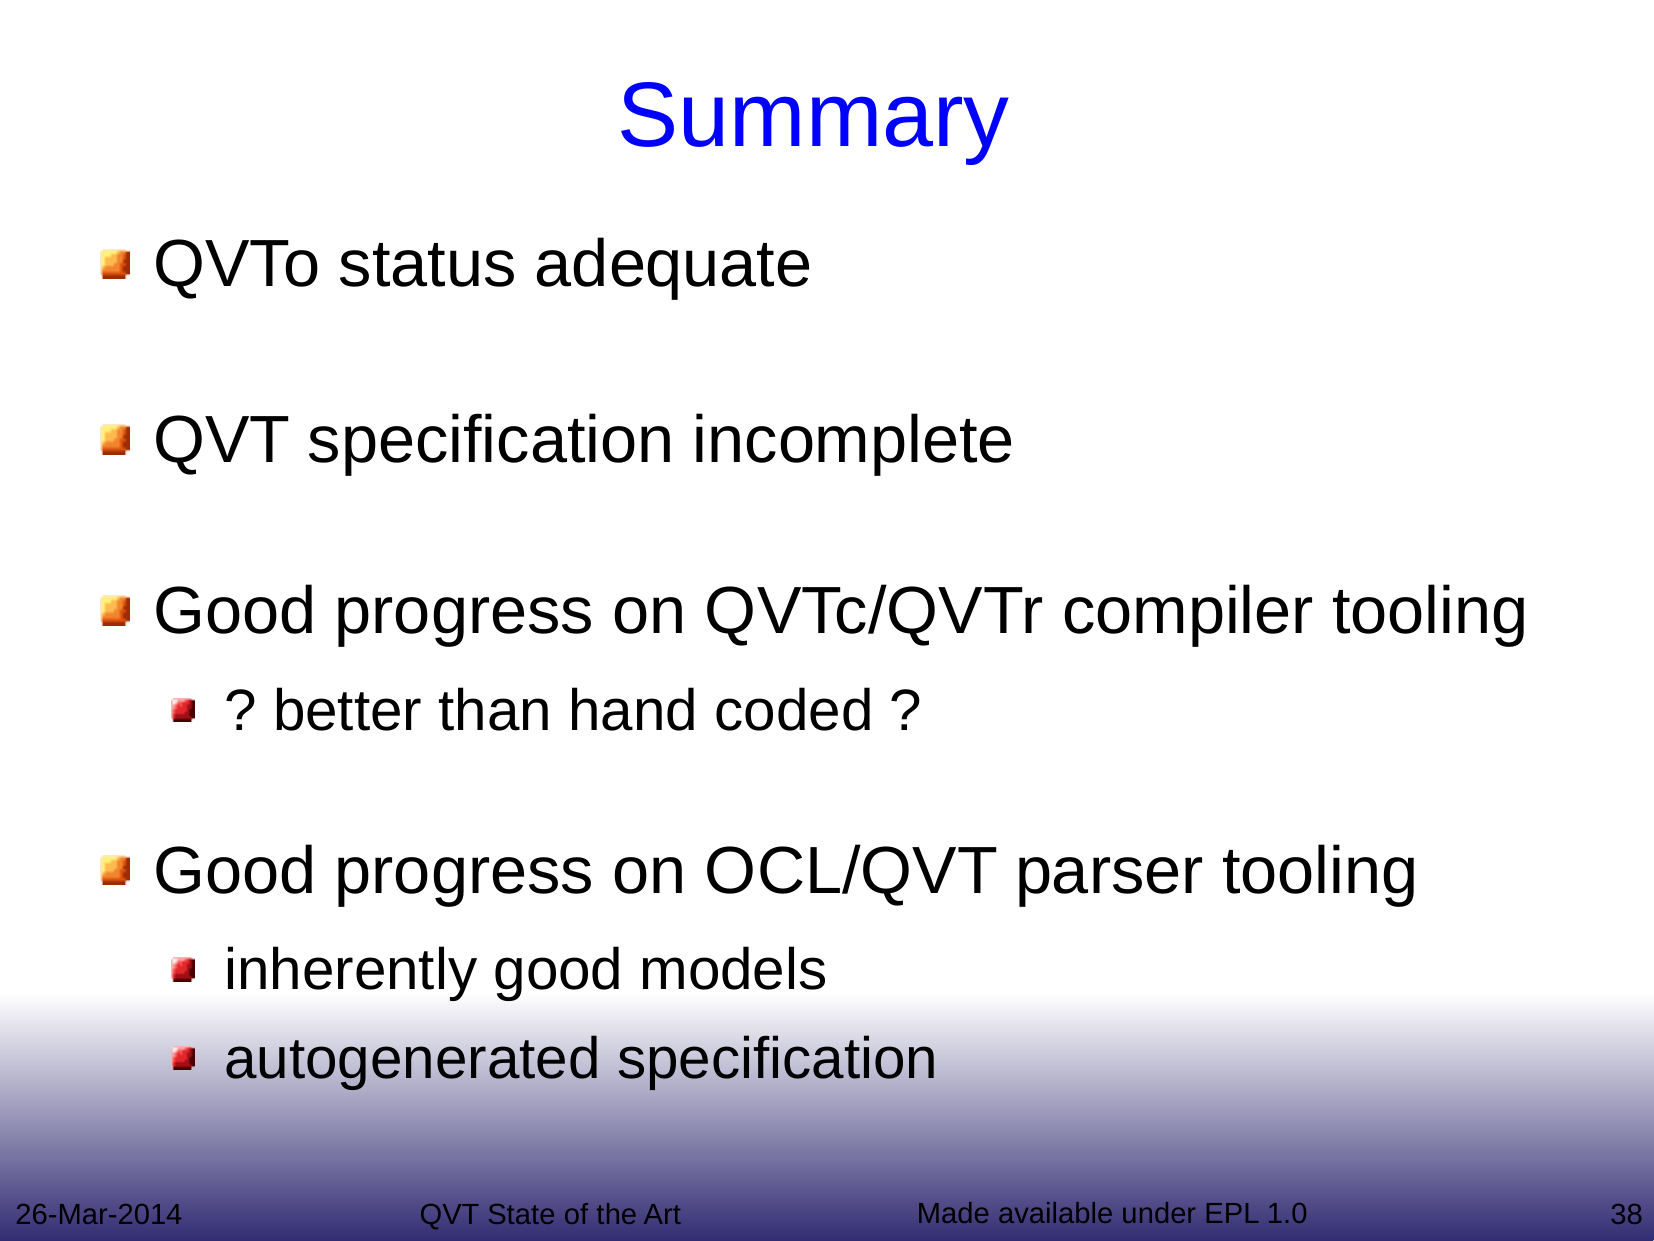

# Summary
QVTo status adequate
QVT specification incomplete
Good progress on QVTc/QVTr compiler tooling
? better than hand coded ?
Good progress on OCL/QVT parser tooling
inherently good models
autogenerated specification
26-Mar-2014
QVT State of the Art
38